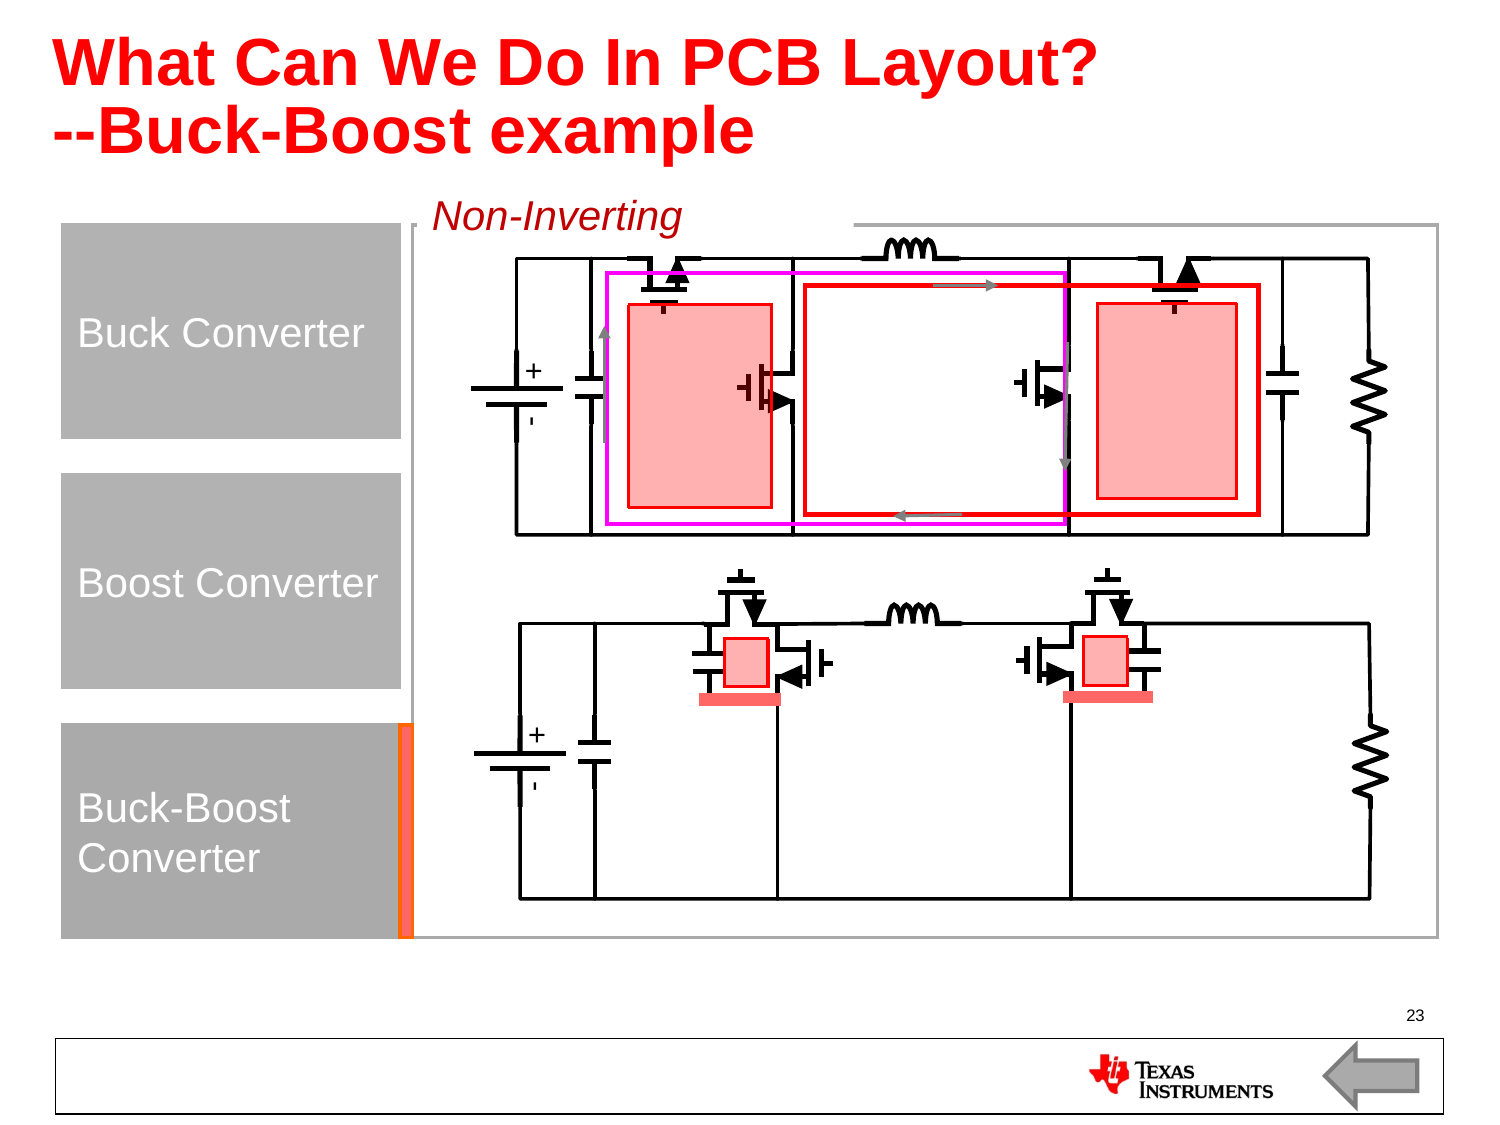

# What Can We Do In PCB Layout? --Buck-Boost example
Non-Inverting
Buck Converter
Boost Converter
Buck-Boost Converter